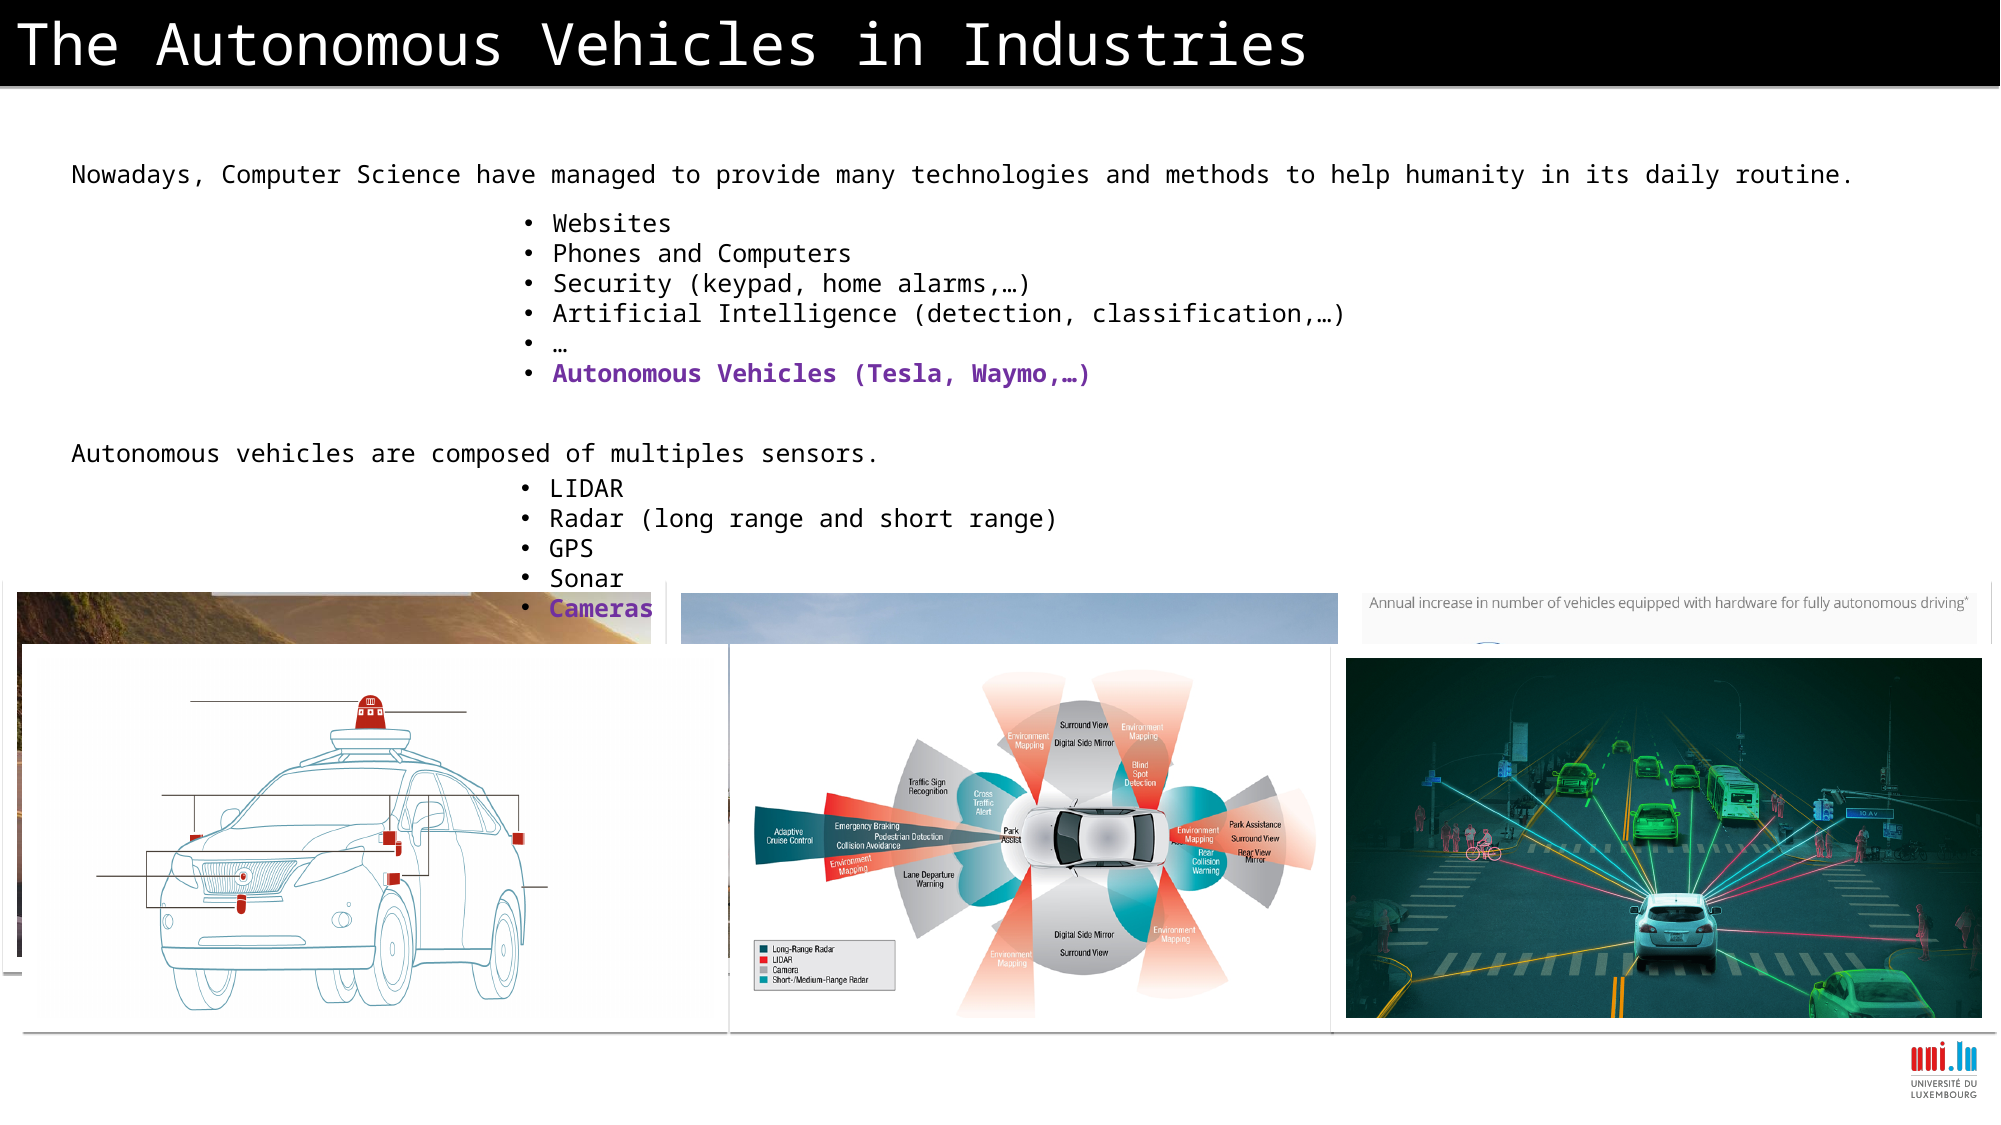

The Autonomous Vehicles in Industries
Nowadays, Computer Science have managed to provide many technologies and methods to help humanity in its daily routine.
Websites
Phones and Computers
Security (keypad, home alarms,…)
Artificial Intelligence (detection, classification,…)
…
Autonomous Vehicles (Tesla, Waymo,…)
Autonomous vehicles are composed of multiples sensors.
LIDAR
Radar (long range and short range)
GPS
Sonar
Cameras